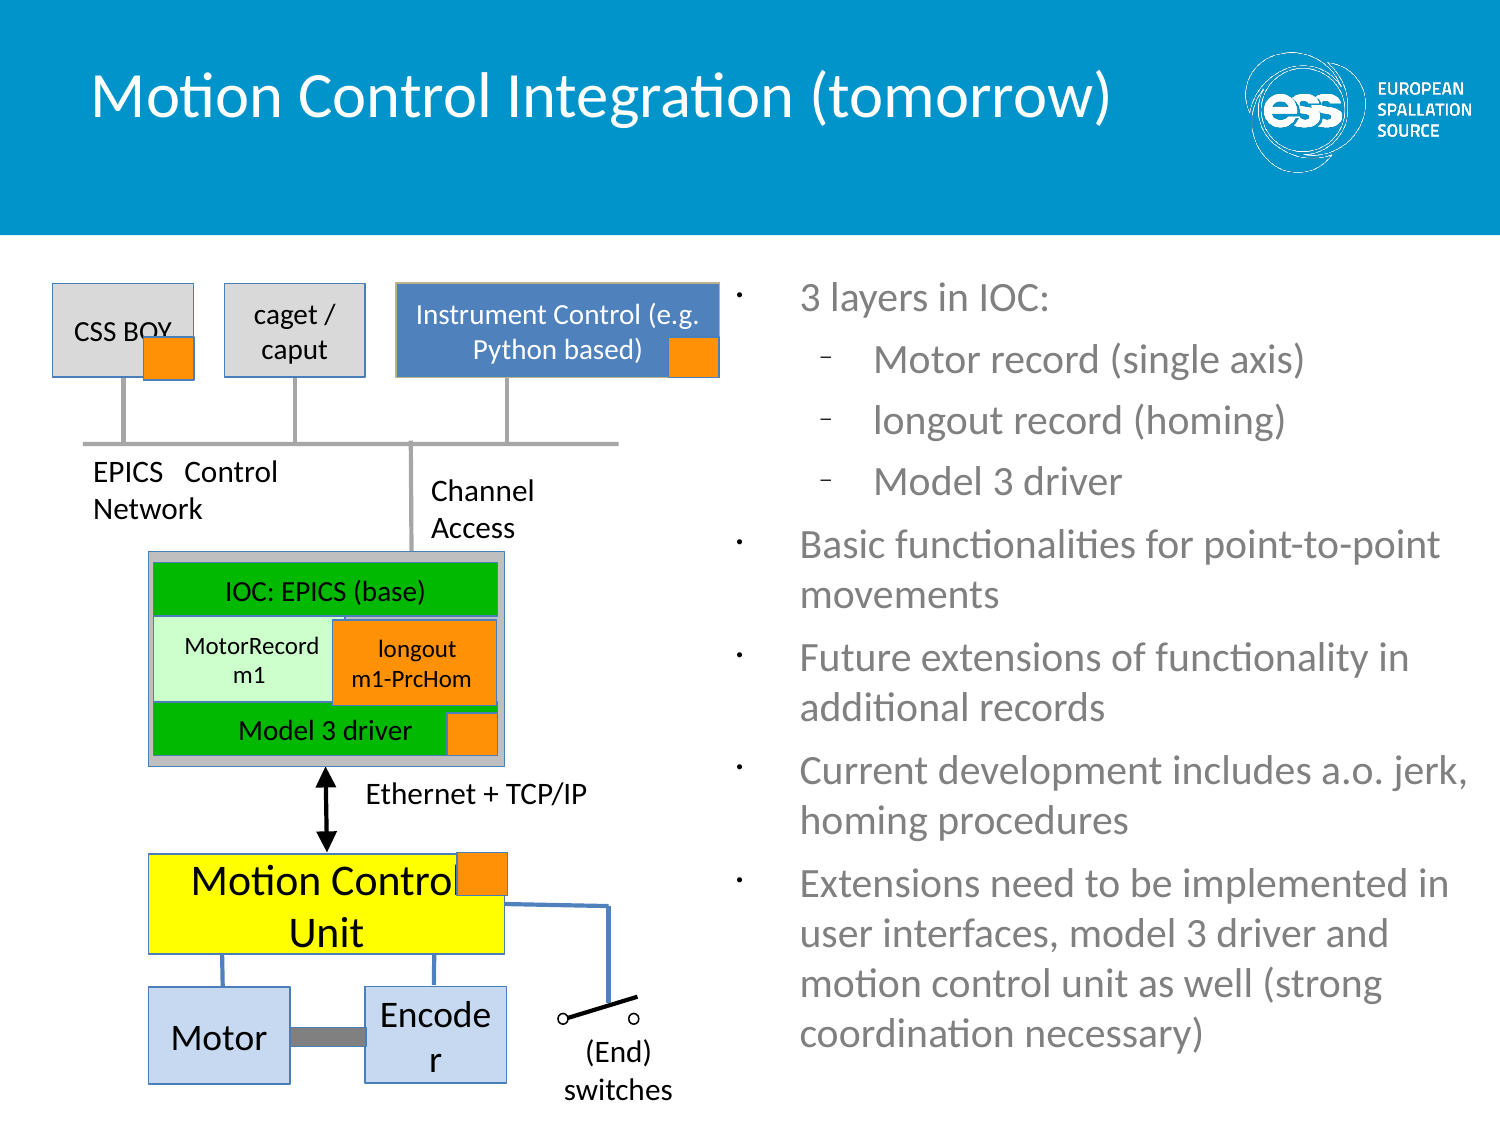

# Motion Control Integration (tomorrow)
3 layers in IOC:
Motor record (single axis)
longout record (homing)
Model 3 driver
Basic functionalities for point-to-point movements
Future extensions of functionality in additional records
Current development includes a.o. jerk, homing procedures
Extensions need to be implemented in user interfaces, model 3 driver and motion control unit as well (strong coordination necessary)
CSS BOY
caget / caput
Instrument Control (e.g. Python based)
EPICS Control Network
Channel Access
IOC: EPICS (base)
 MotorRecord
m1
 longout
m1-PrcHom
Model 3 driver
Ethernet + TCP/IP
Motion Control Unit
Encoder
Motor
(End) switches